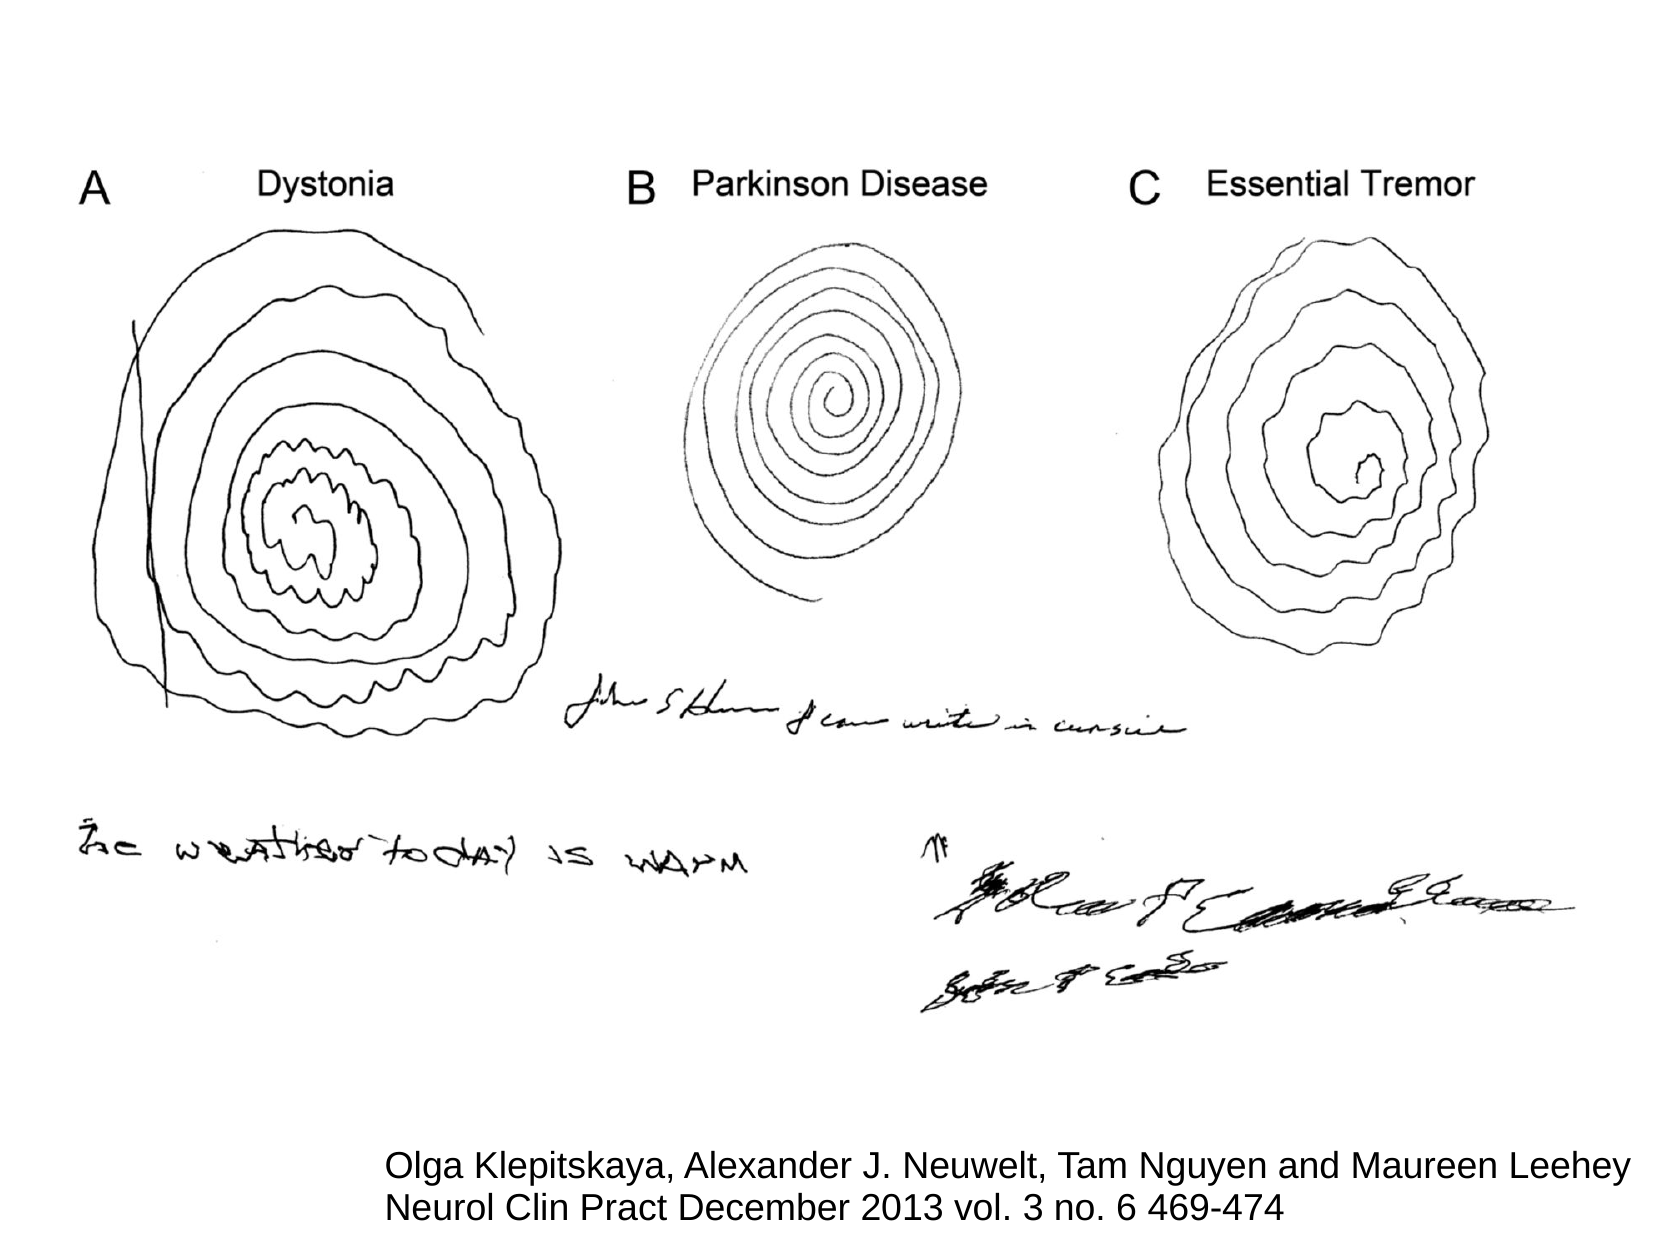

Olga Klepitskaya, Alexander J. Neuwelt, Tam Nguyen and Maureen Leehey
Neurol Clin Pract December 2013 vol. 3 no. 6 469-474